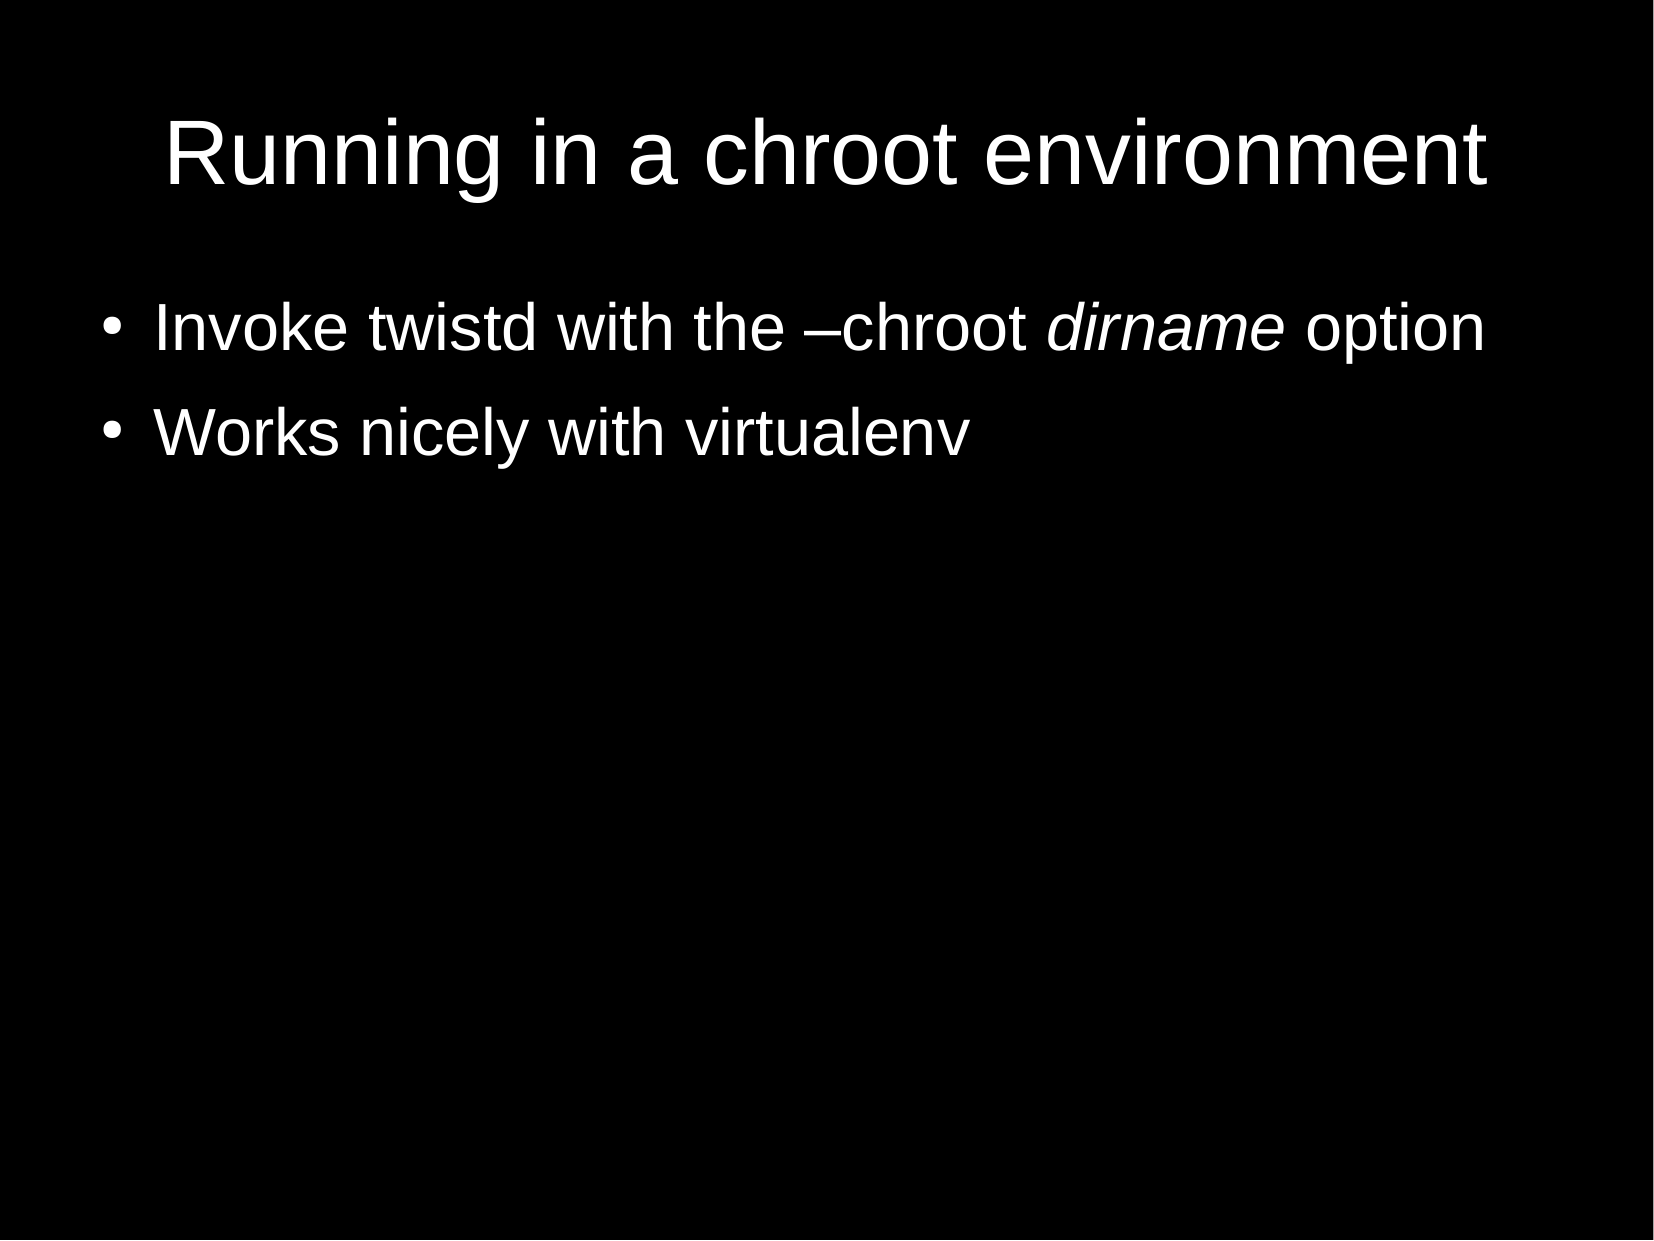

# Running in a chroot environment
Invoke twistd with the –chroot dirname option
Works nicely with virtualenv